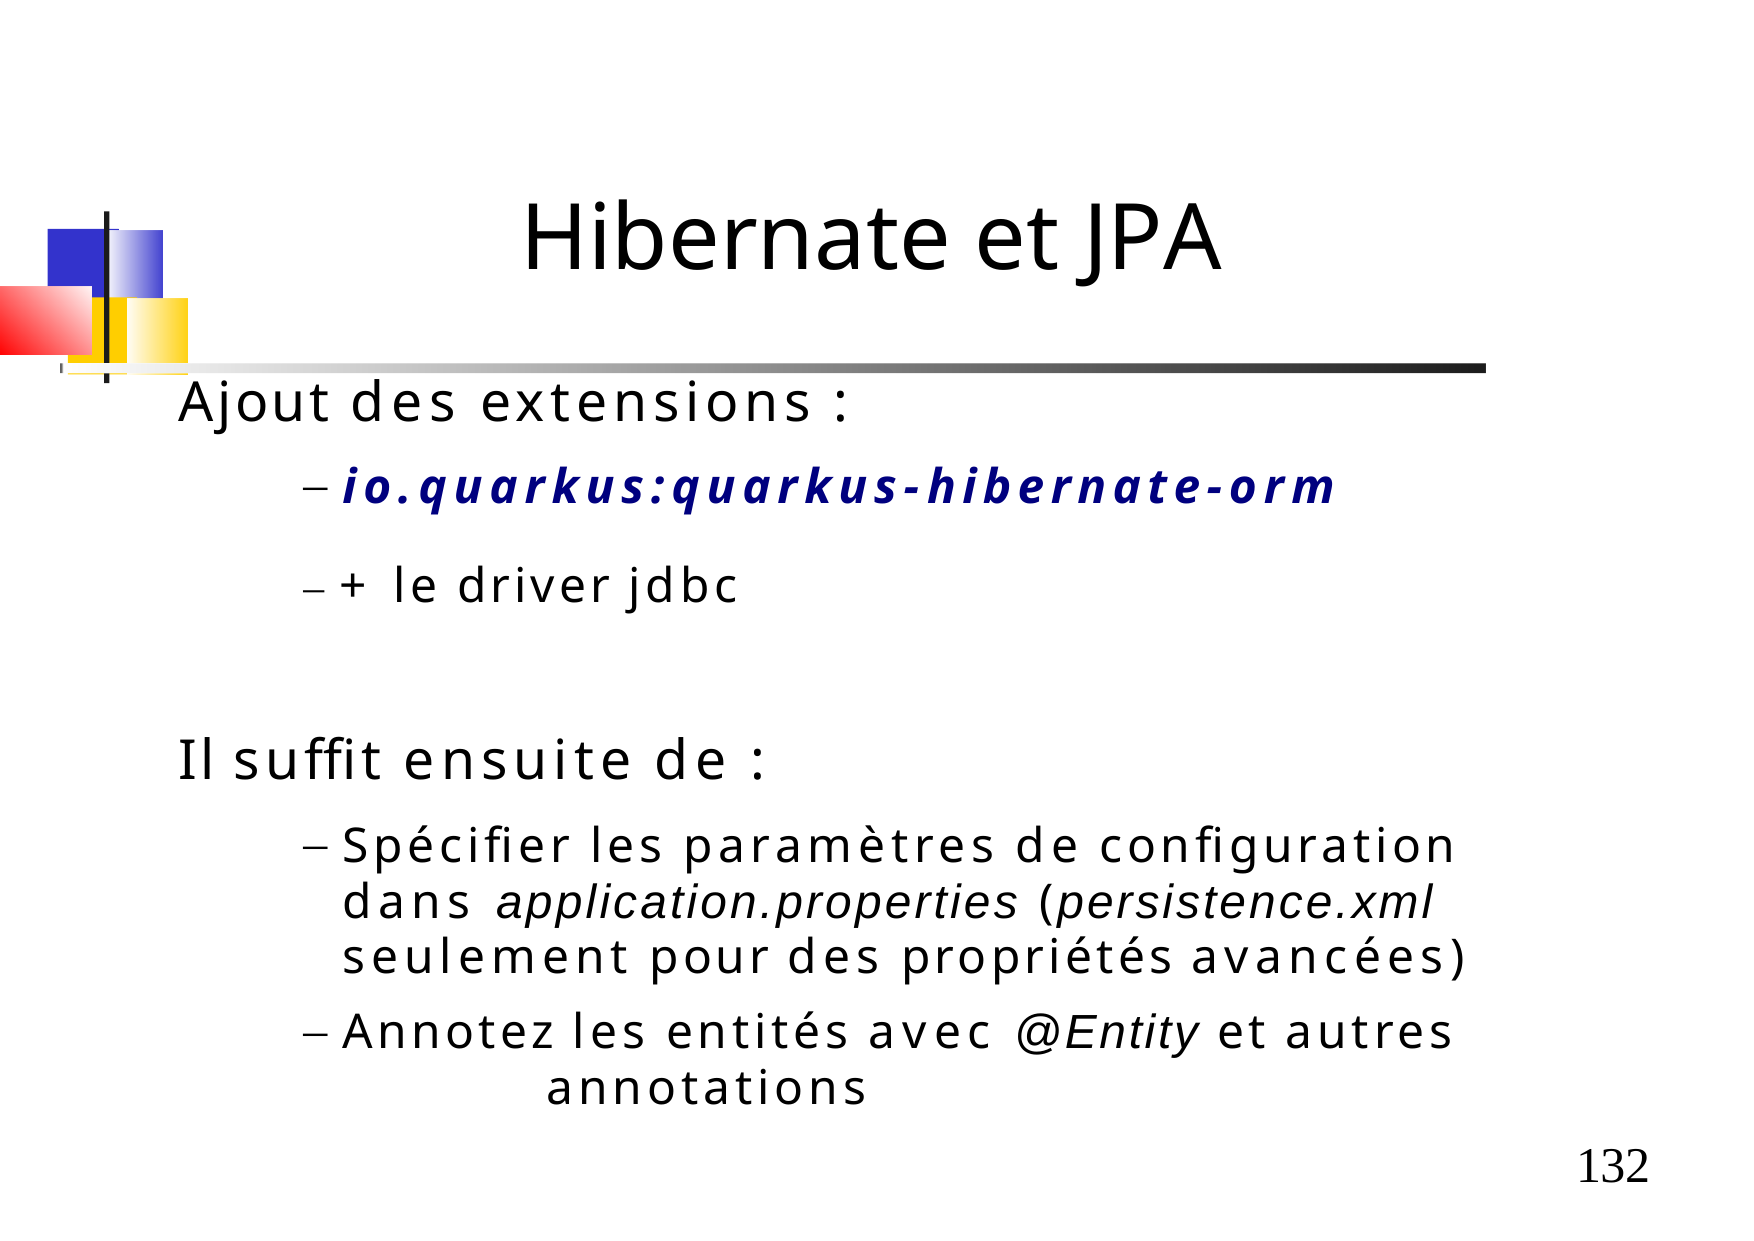

# Hibernate et JPA
Ajout des extensions :
io.quarkus:quarkus-hibernate-orm
– + le driver jdbc
Il suffit ensuite de :
Spécifier les paramètres de configuration dans application.properties (persistence.xml 	seulement pour des propriétés avancées)
Annotez les entités avec @Entity et autres 	annotations
132